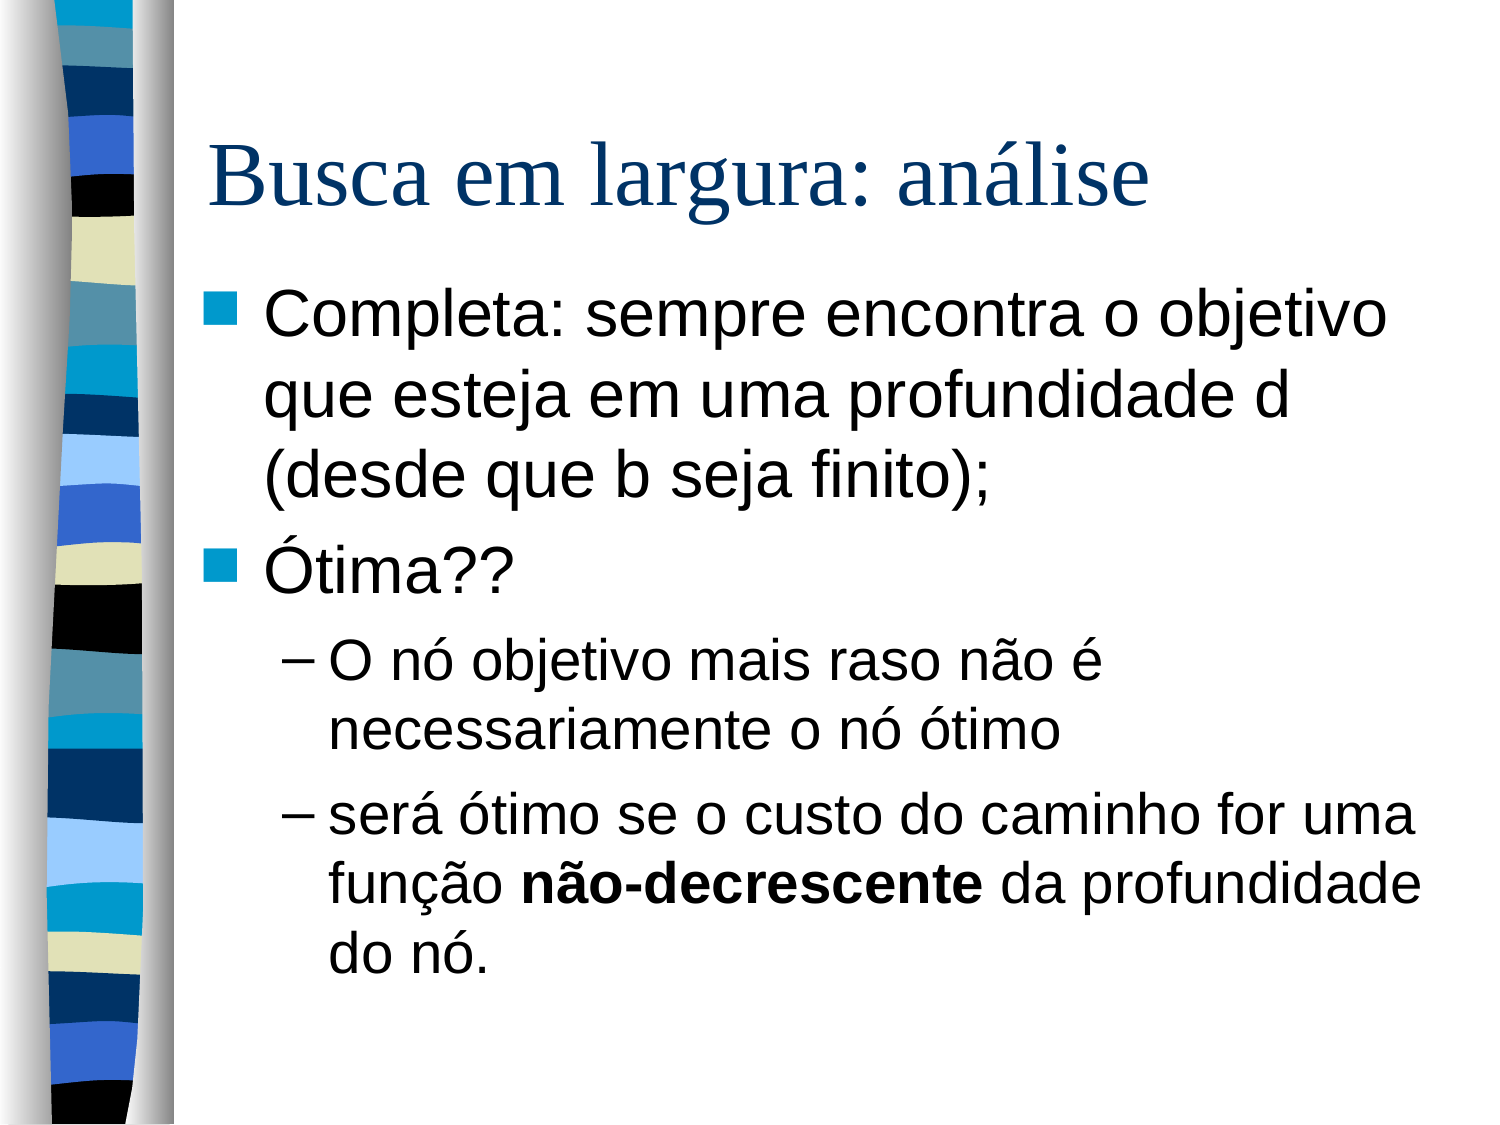

# Busca em largura: análise
Completa: sempre encontra o objetivo que esteja em uma profundidade d (desde que b seja finito);
Ótima??
O nó objetivo mais raso não é necessariamente o nó ótimo
será ótimo se o custo do caminho for uma função não-decrescente da profundidade do nó.